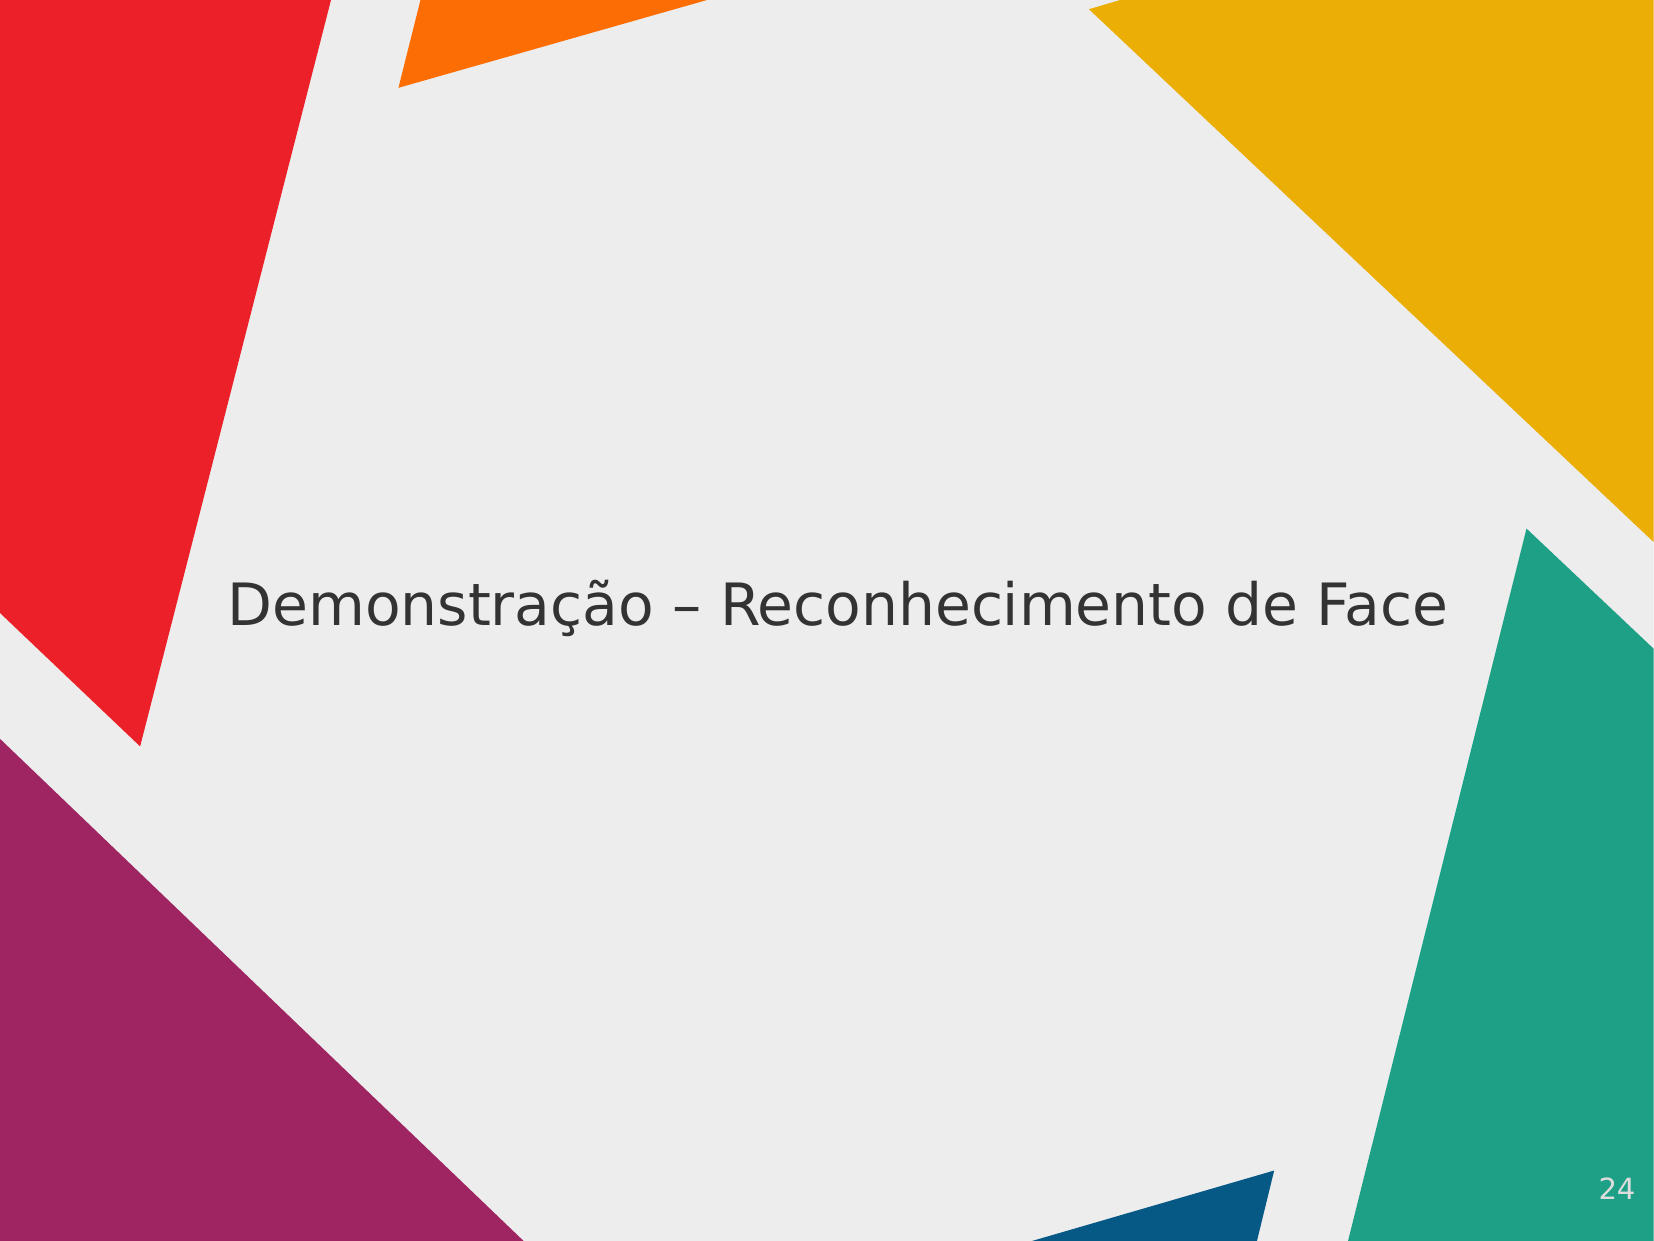

# Demonstração – Reconhecimento de Face
24